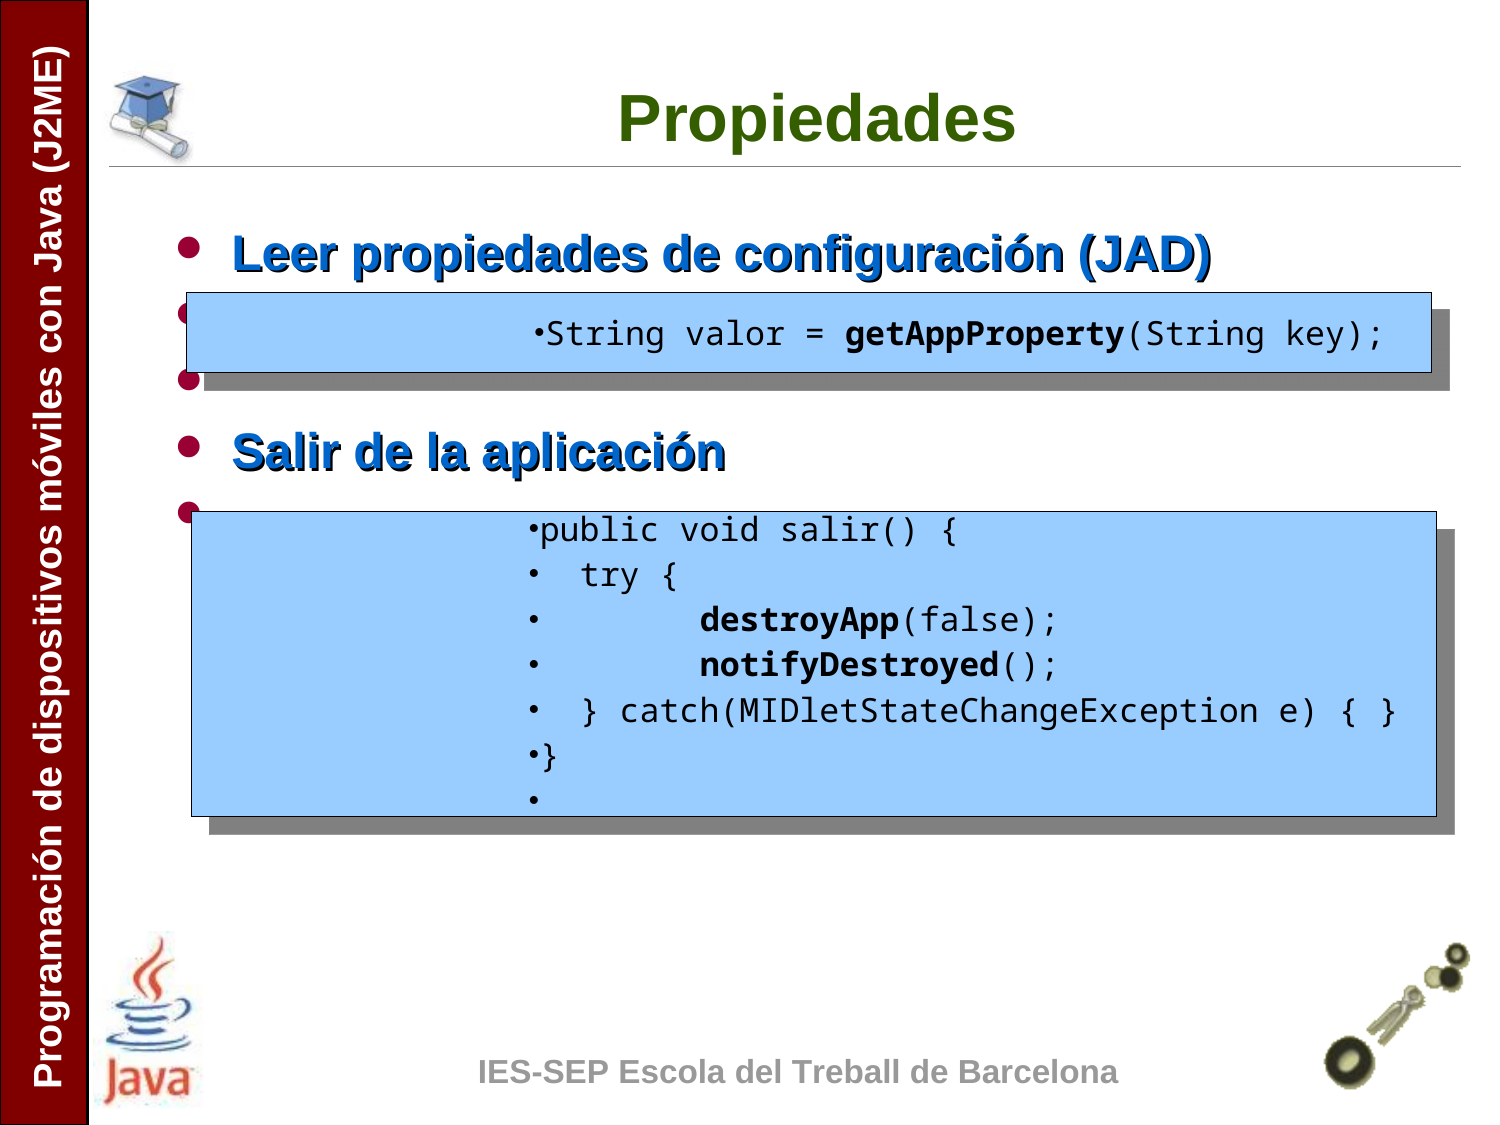

# Propiedades
Leer propiedades de configuración (JAD)
Salir de la aplicación
String valor = getAppProperty(String key);
public void salir() {
 try {
 destroyApp(false);
 notifyDestroyed();
 } catch(MIDletStateChangeException e) { }
}